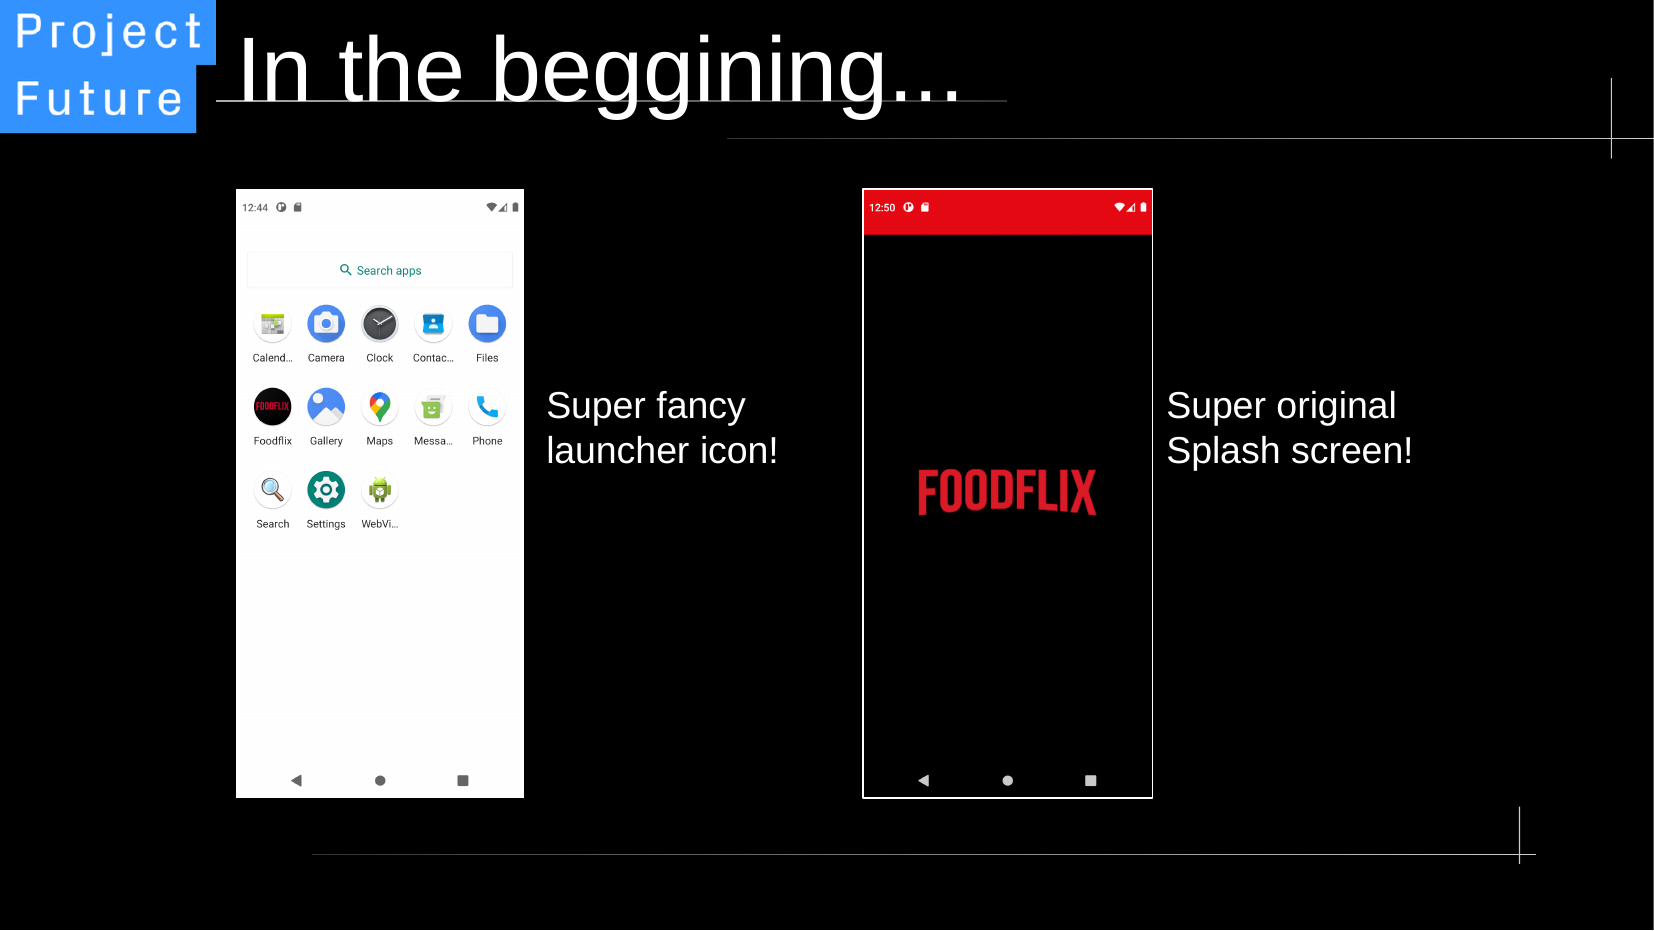

# In the beggining...
Super fancy
launcher icon!
Super original
Splash screen!